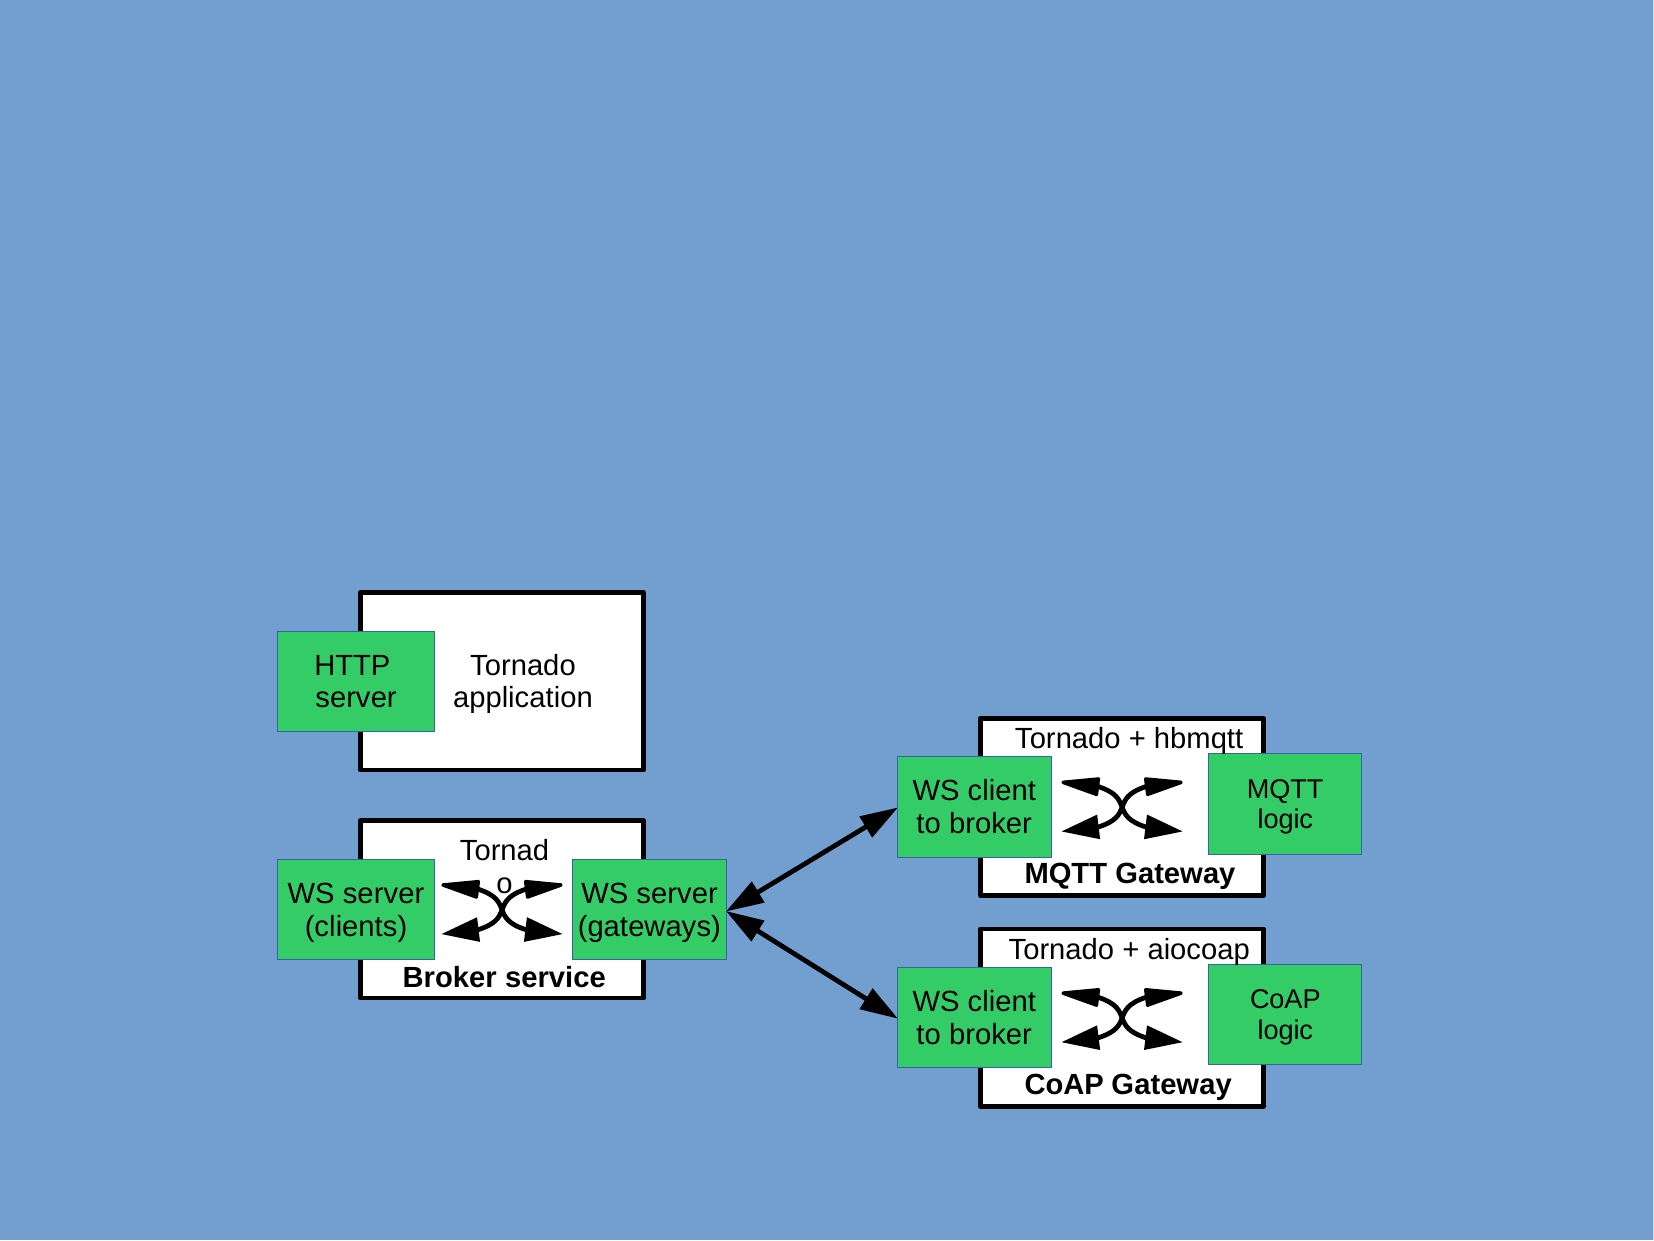

HTTP
server
Tornado
application
Tornado + hbmqtt
MQTT
logic
WS client
to broker
MQTT Gateway
WS server
(clients)
WS server
(gateways)
Broker service
Tornado
Tornado + aiocoap
CoAP
logic
WS client
to broker
CoAP Gateway